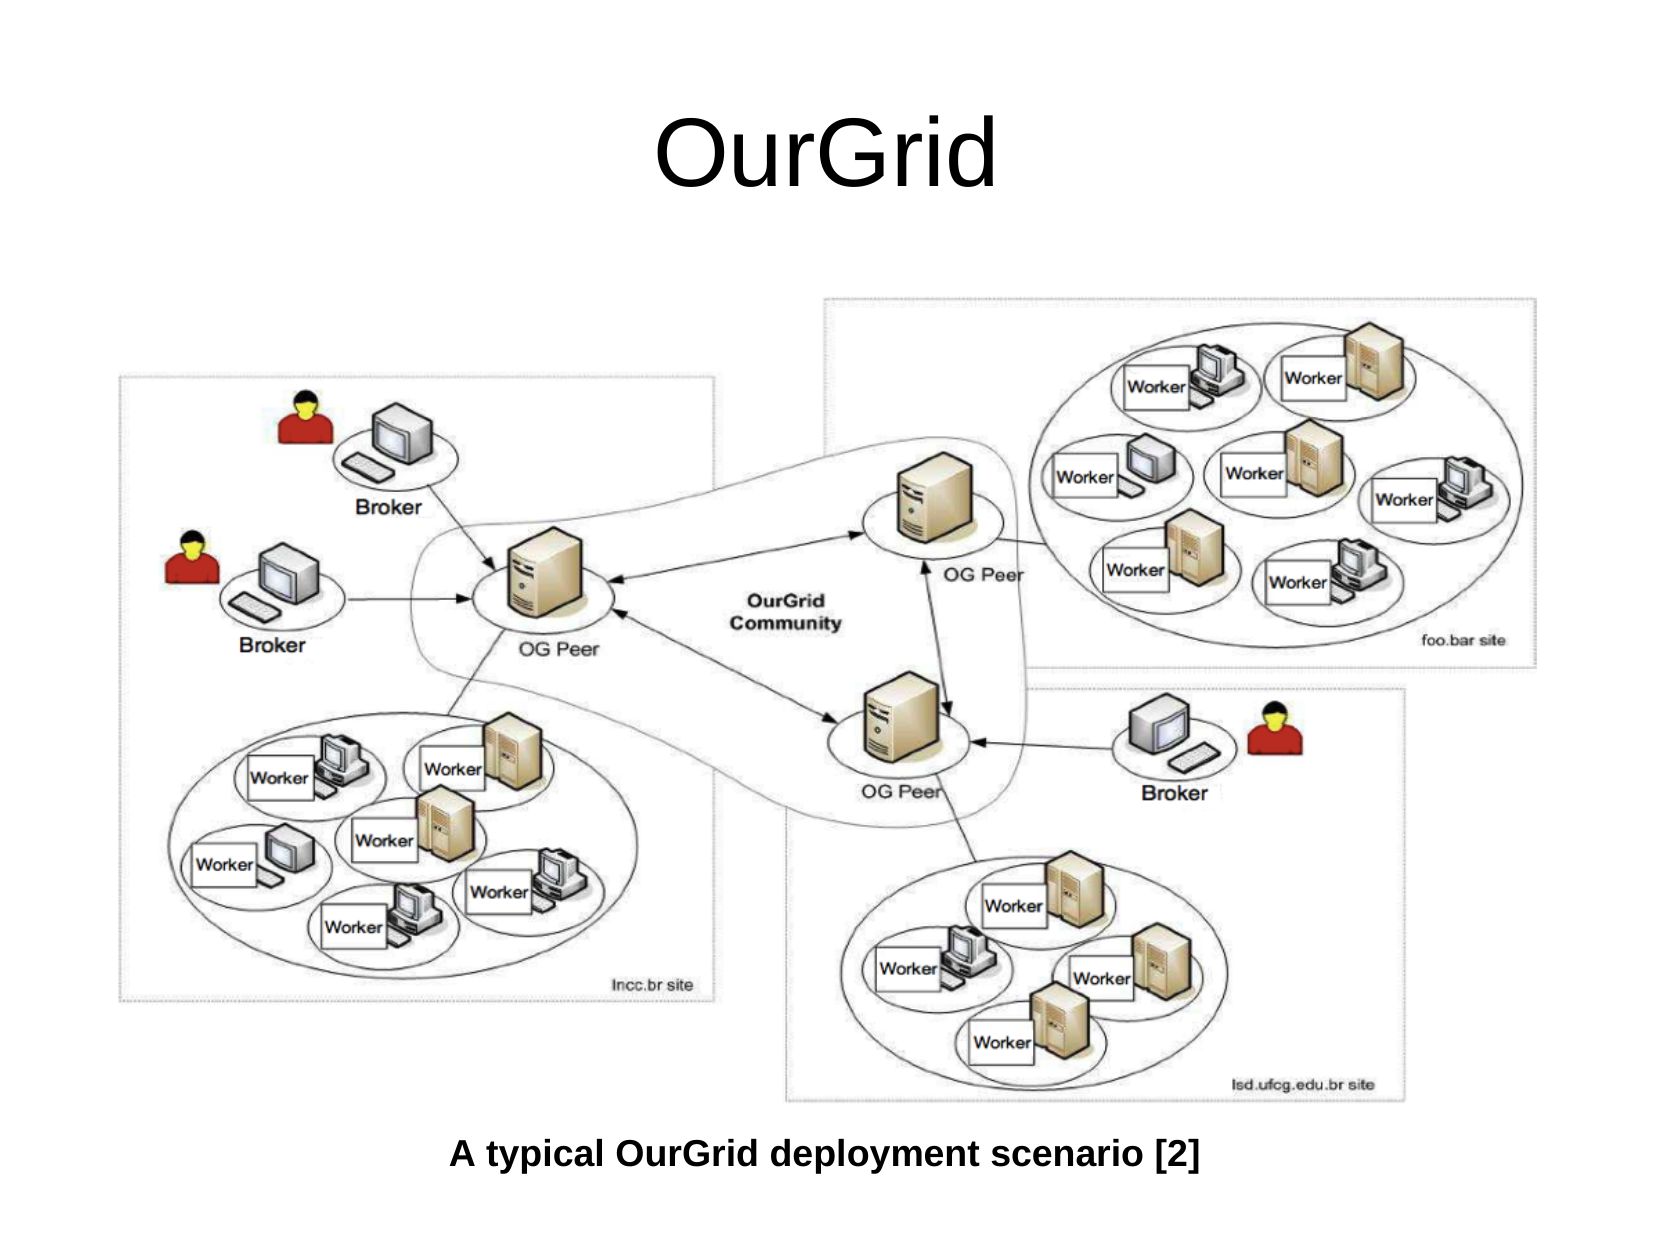

# OurGrid
A typical OurGrid deployment scenario [2]